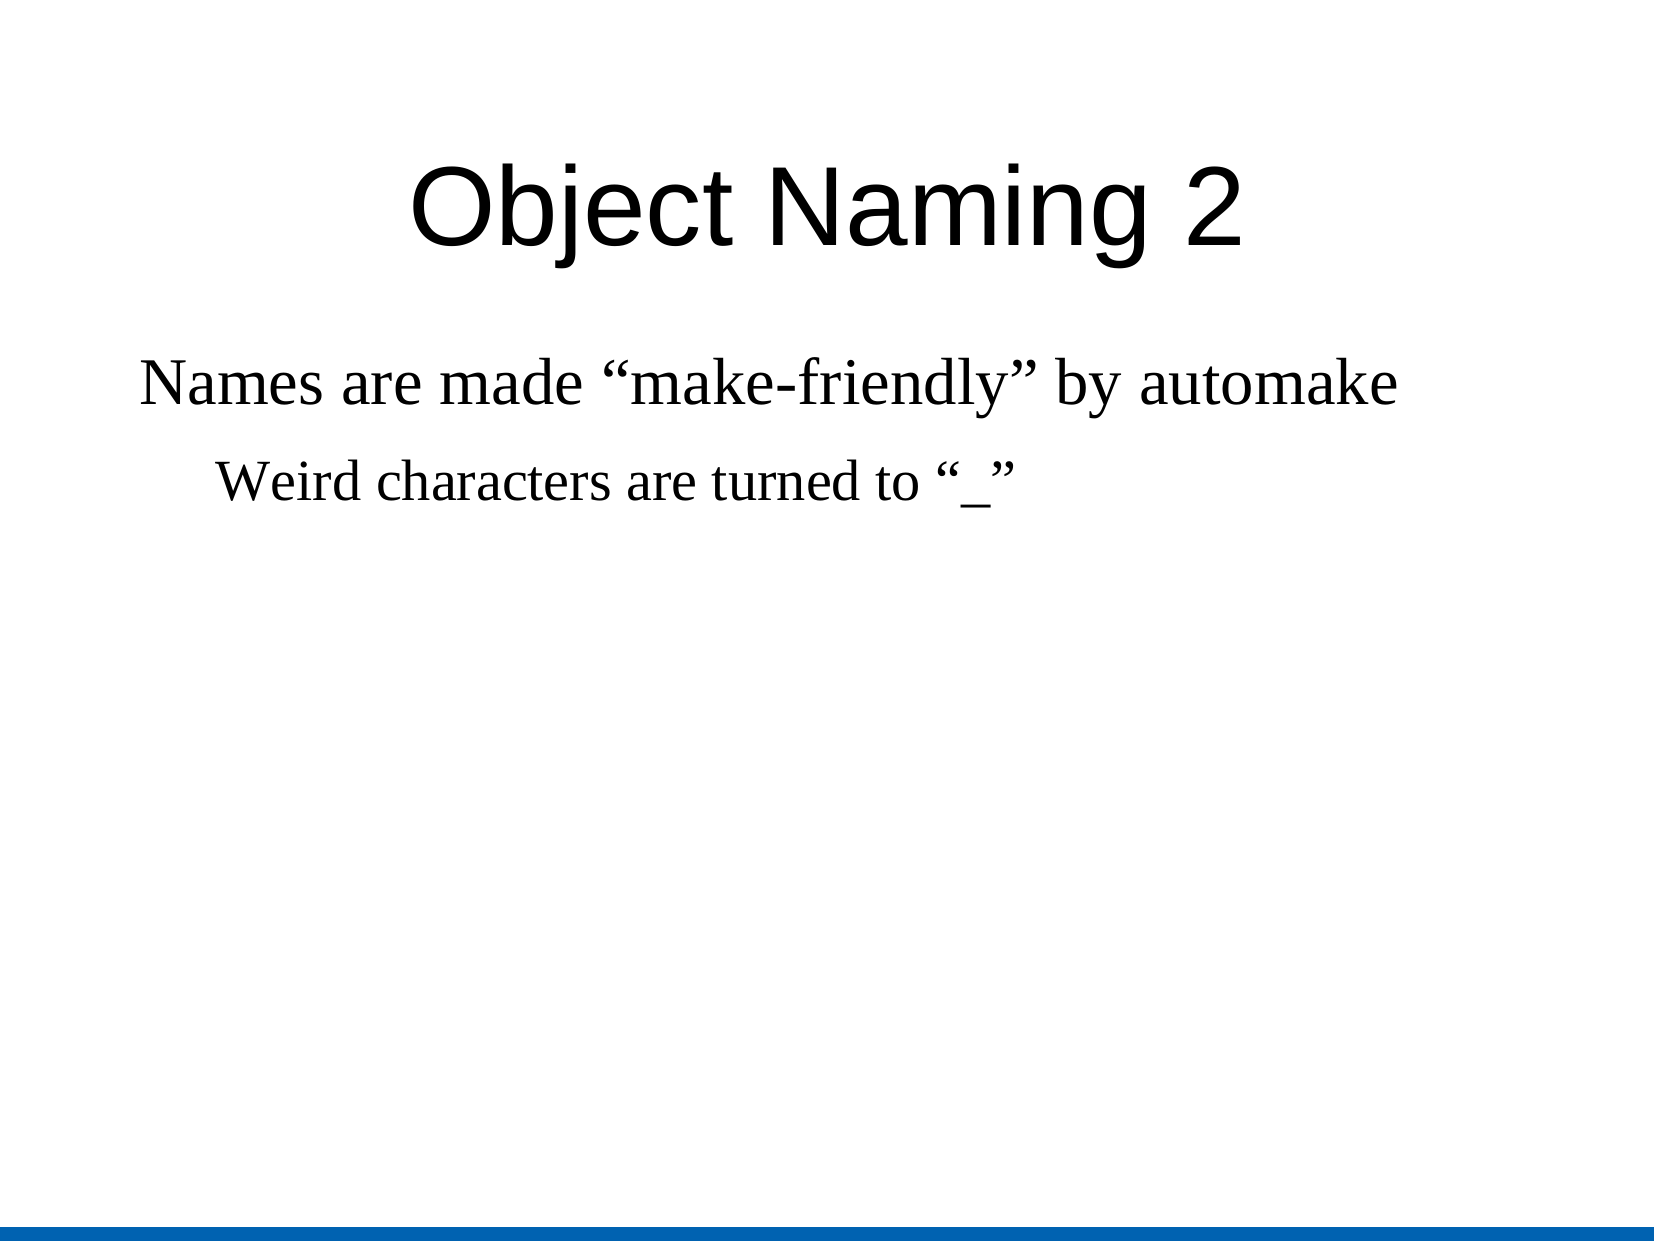

# Object Naming 2
Names are made “make-friendly” by automake
Weird characters are turned to “_”